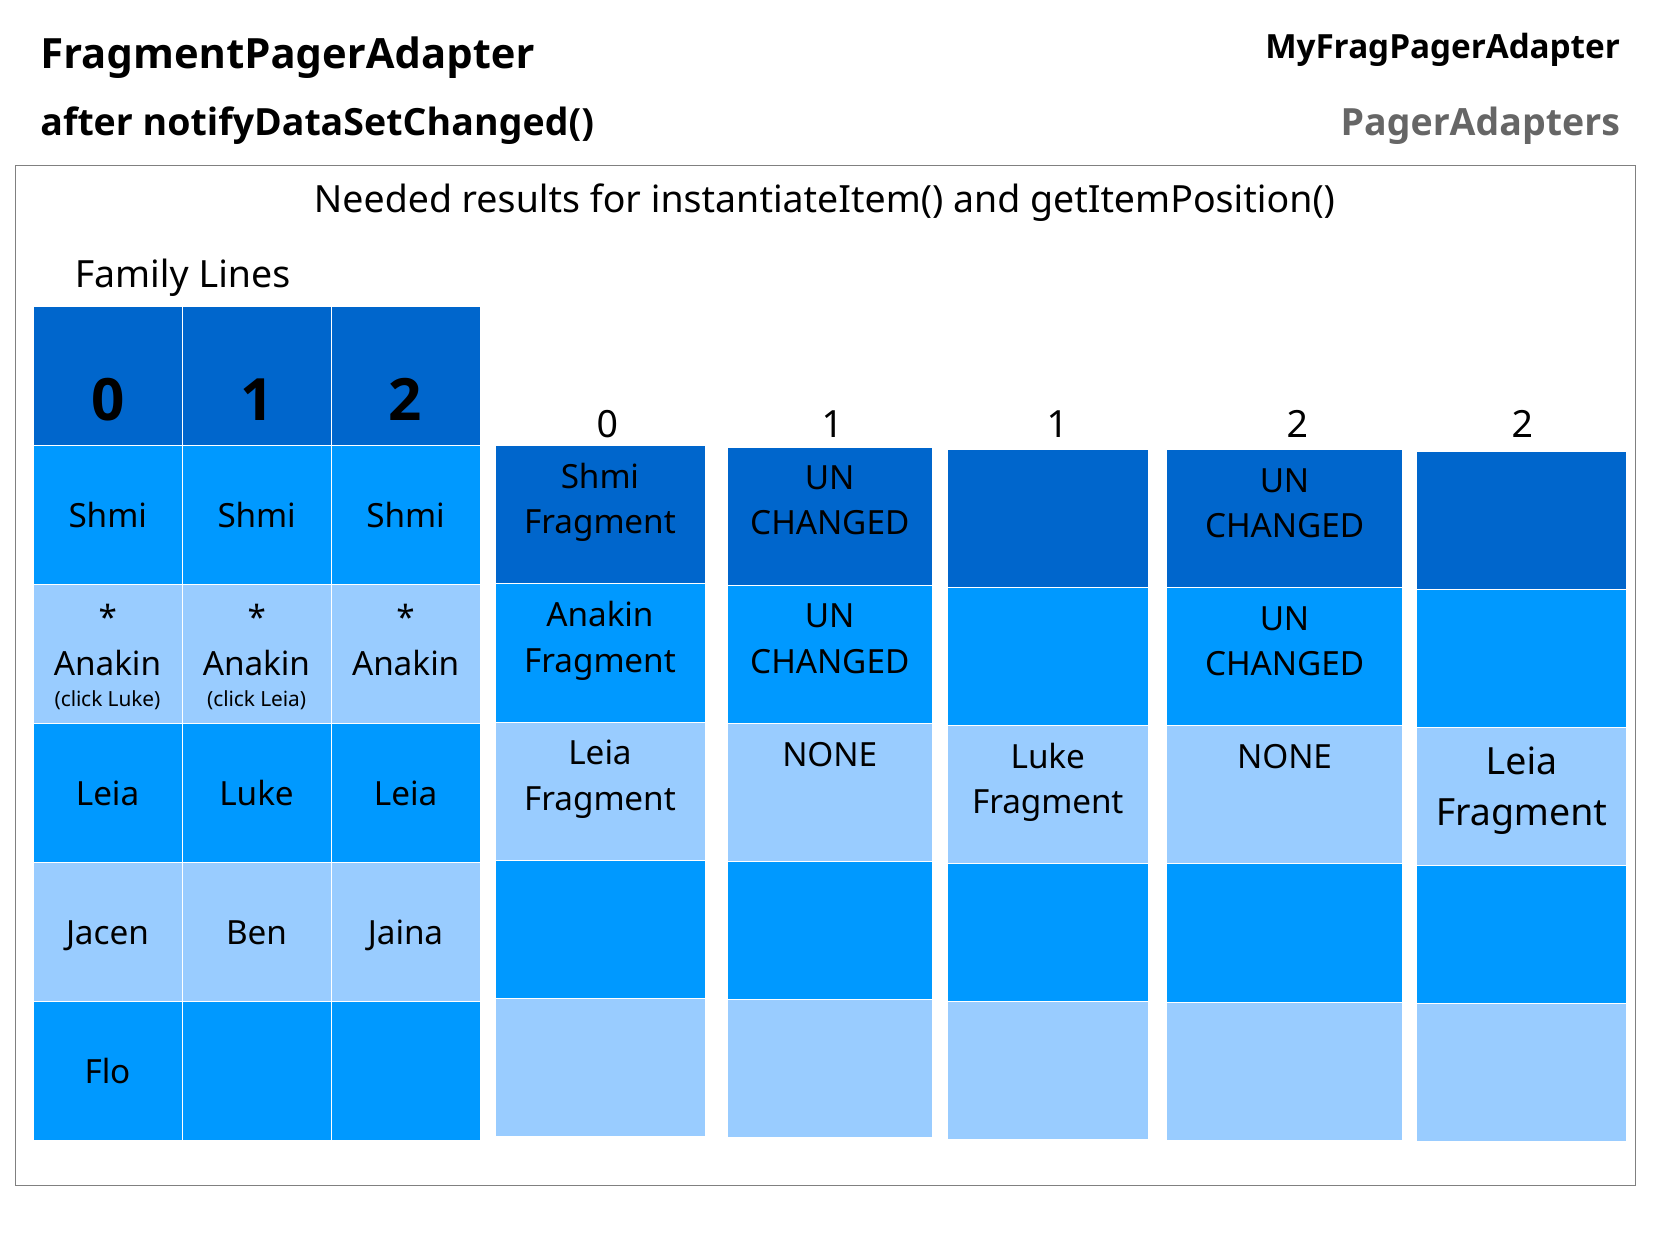

| FragmentPagerAdapter | MyFragPagerAdapter |
| --- | --- |
| after notifyDataSetChanged() | PagerAdapters |
MyPlainPagerAdapter - activity_main.xml
Needed results for instantiateItem() and getItemPosition()
Family Lines
| 0 | 1 | 2 |
| --- | --- | --- |
| Shmi | Shmi | Shmi |
| \* Anakin (click Luke) | \* Anakin (click Leia) | \* Anakin |
| Leia | Luke | Leia |
| Jacen | Ben | Jaina |
| Flo | | |
0
1
1
2
2
| Shmi Fragment |
| --- |
| Anakin Fragment |
| Leia Fragment |
| |
| |
| UN CHANGED |
| --- |
| UN CHANGED |
| NONE |
| |
| |
| |
| --- |
| |
| Luke Fragment |
| |
| |
| UN CHANGED |
| --- |
| UN CHANGED |
| NONE |
| |
| |
| |
| --- |
| |
| Leia Fragment |
| |
| |